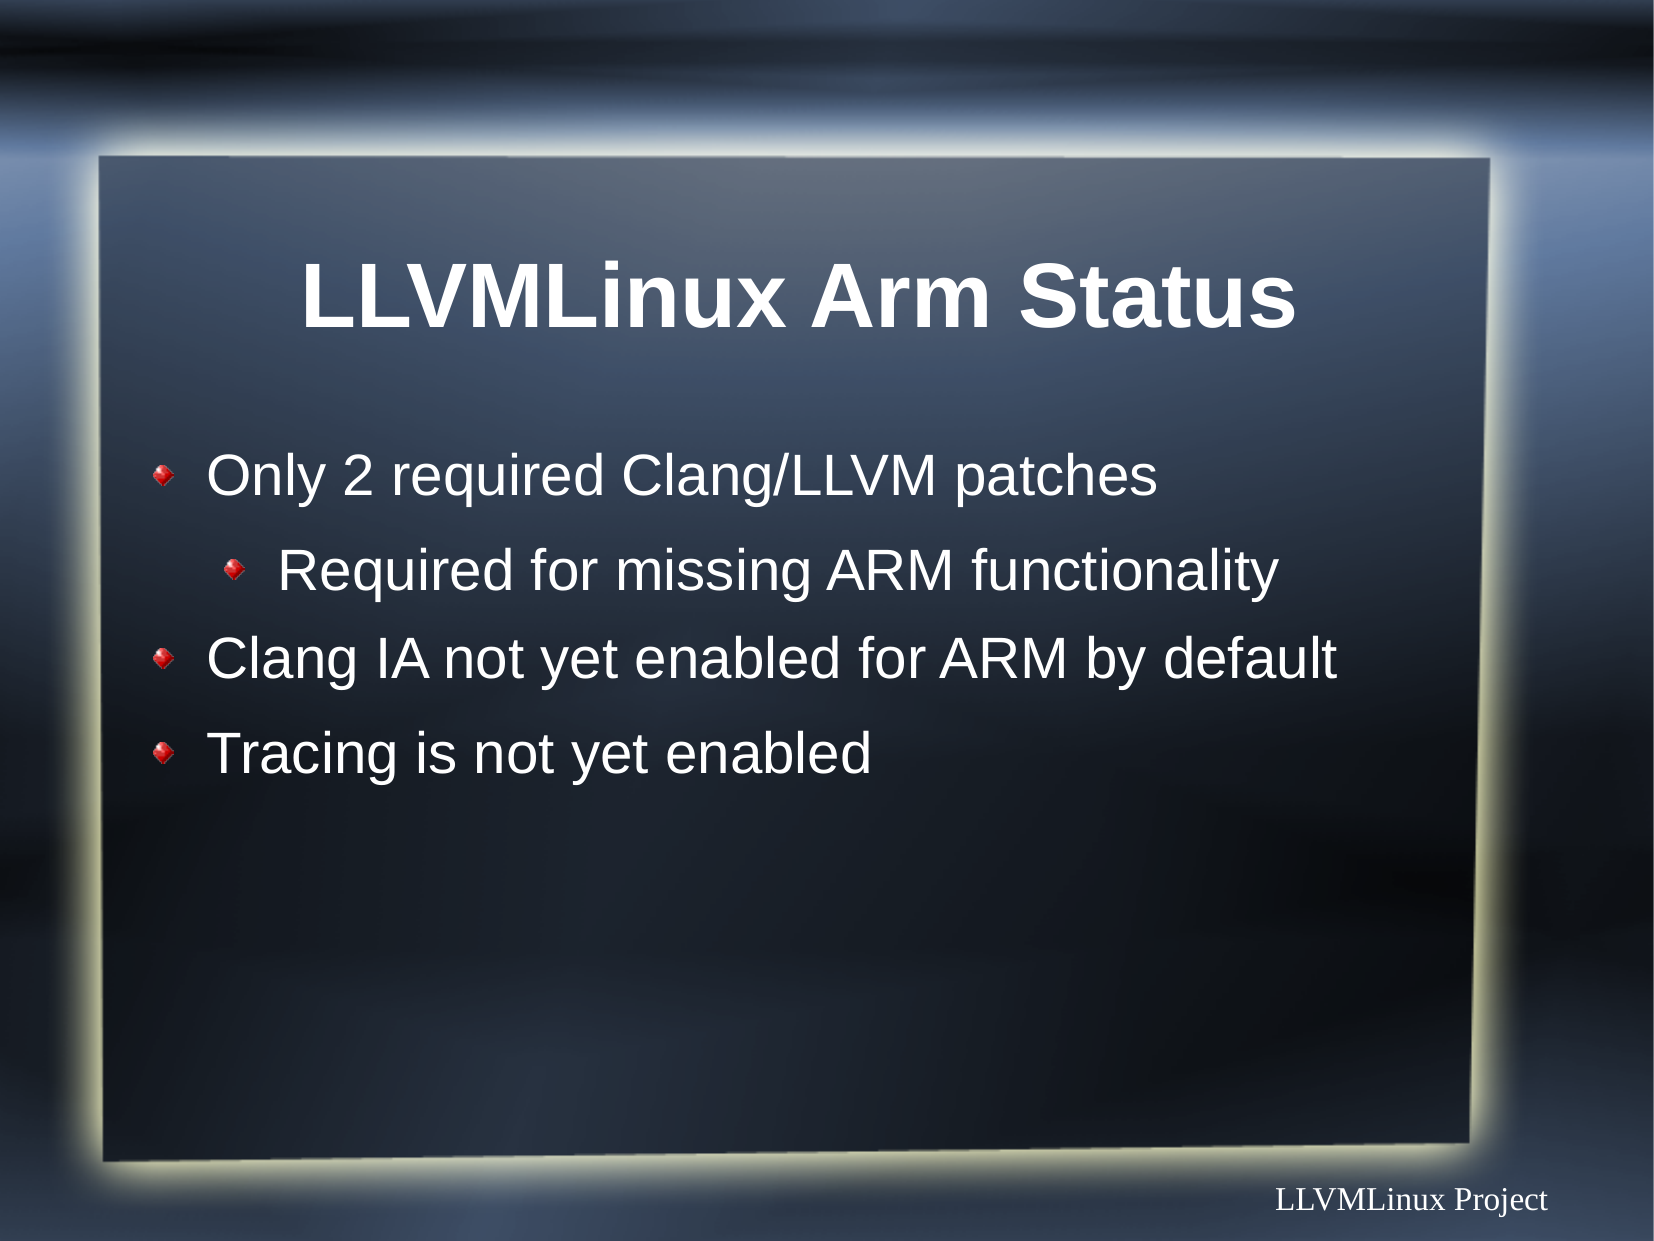

# LLVMLinux Arm Status
Only 2 required Clang/LLVM patches
Required for missing ARM functionality
Clang IA not yet enabled for ARM by default
Tracing is not yet enabled